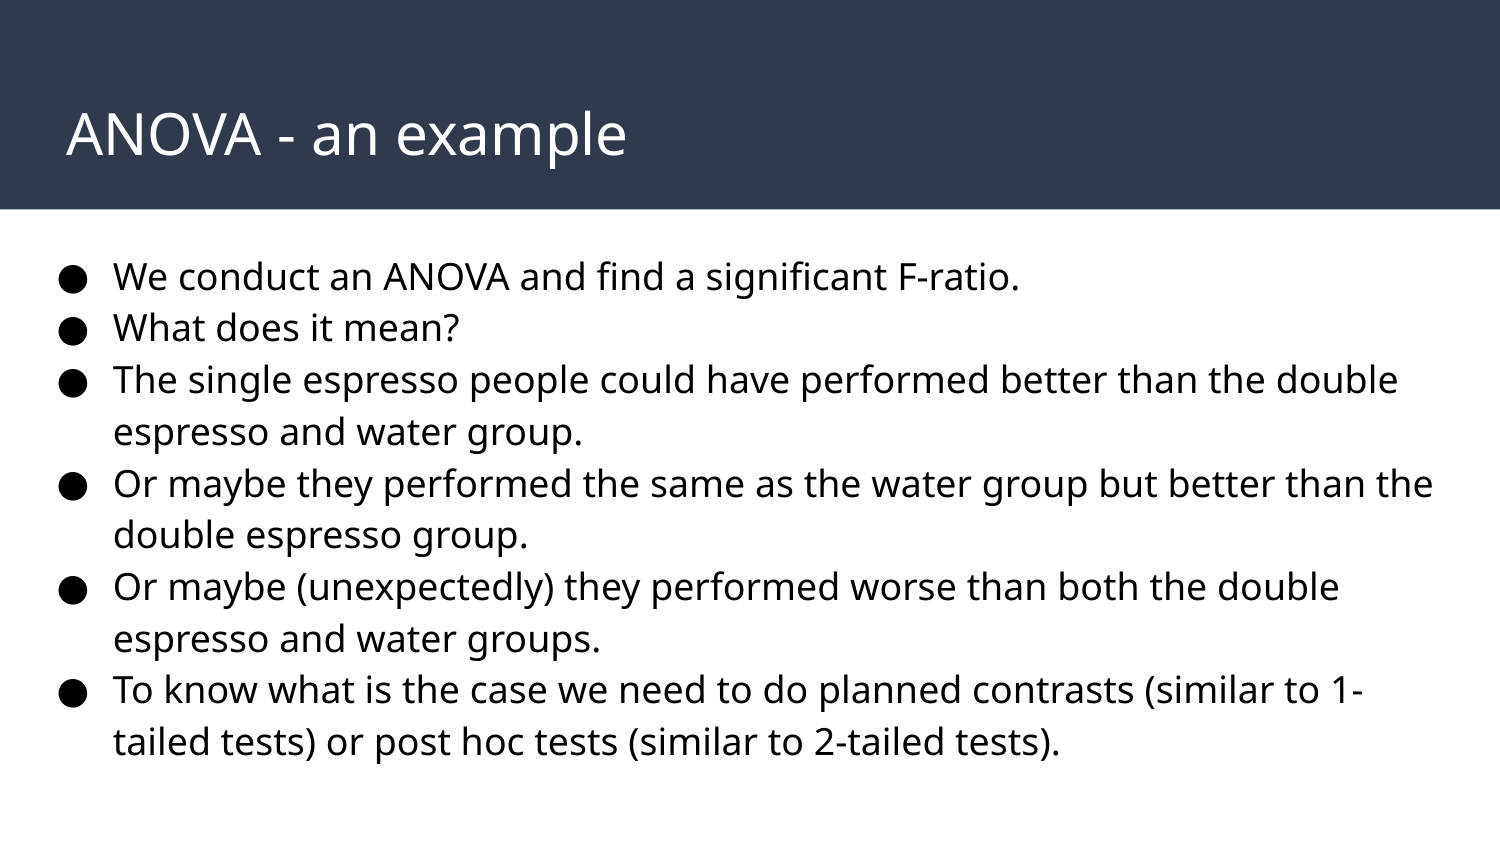

# ANOVA - an example
We conduct an ANOVA and find a significant F-ratio.
What does it mean?
The single espresso people could have performed better than the double espresso and water group.
Or maybe they performed the same as the water group but better than the double espresso group.
Or maybe (unexpectedly) they performed worse than both the double espresso and water groups.
To know what is the case we need to do planned contrasts (similar to 1-tailed tests) or post hoc tests (similar to 2-tailed tests).